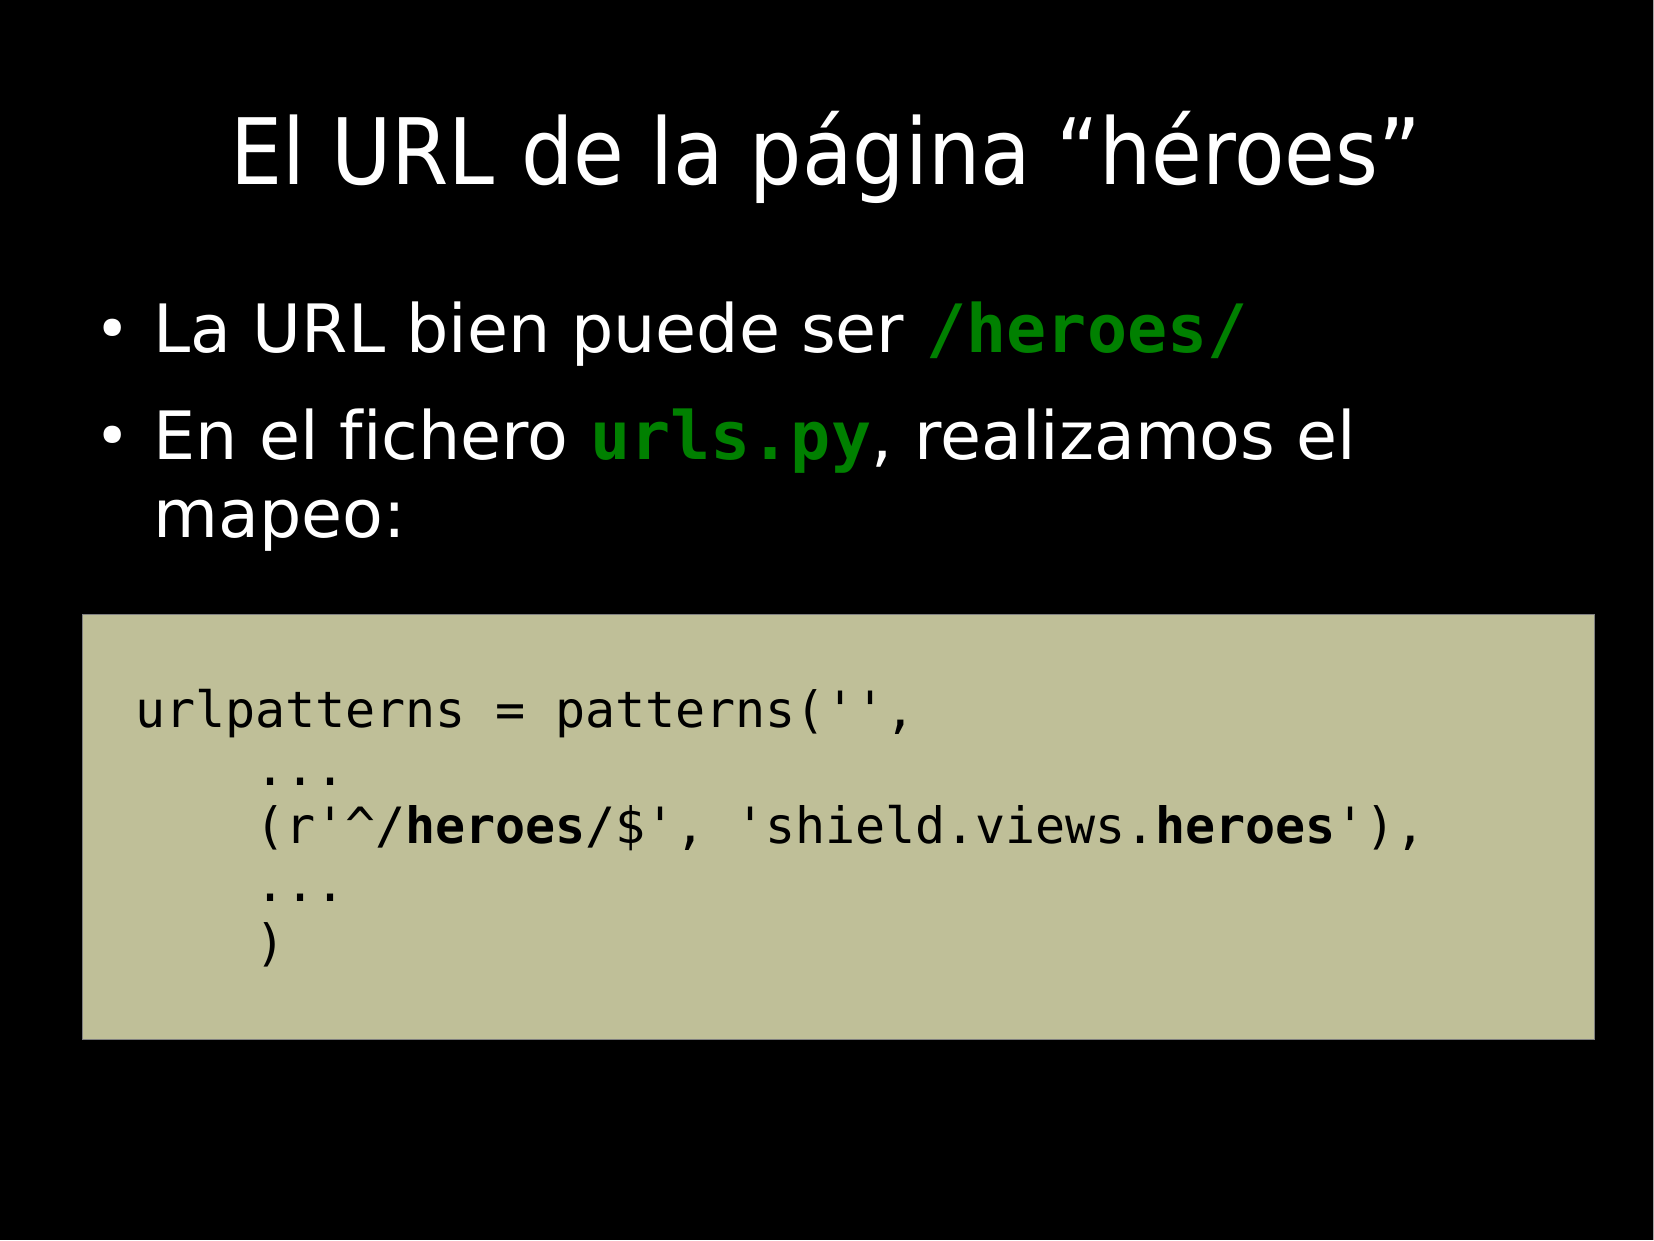

# El URL de la página “héroes”
La URL bien puede ser /heroes/
En el fichero urls.py, realizamos el mapeo:
urlpatterns = patterns('',
 ...
 (r'^/heroes/$', 'shield.views.heroes'),
 ...
 )